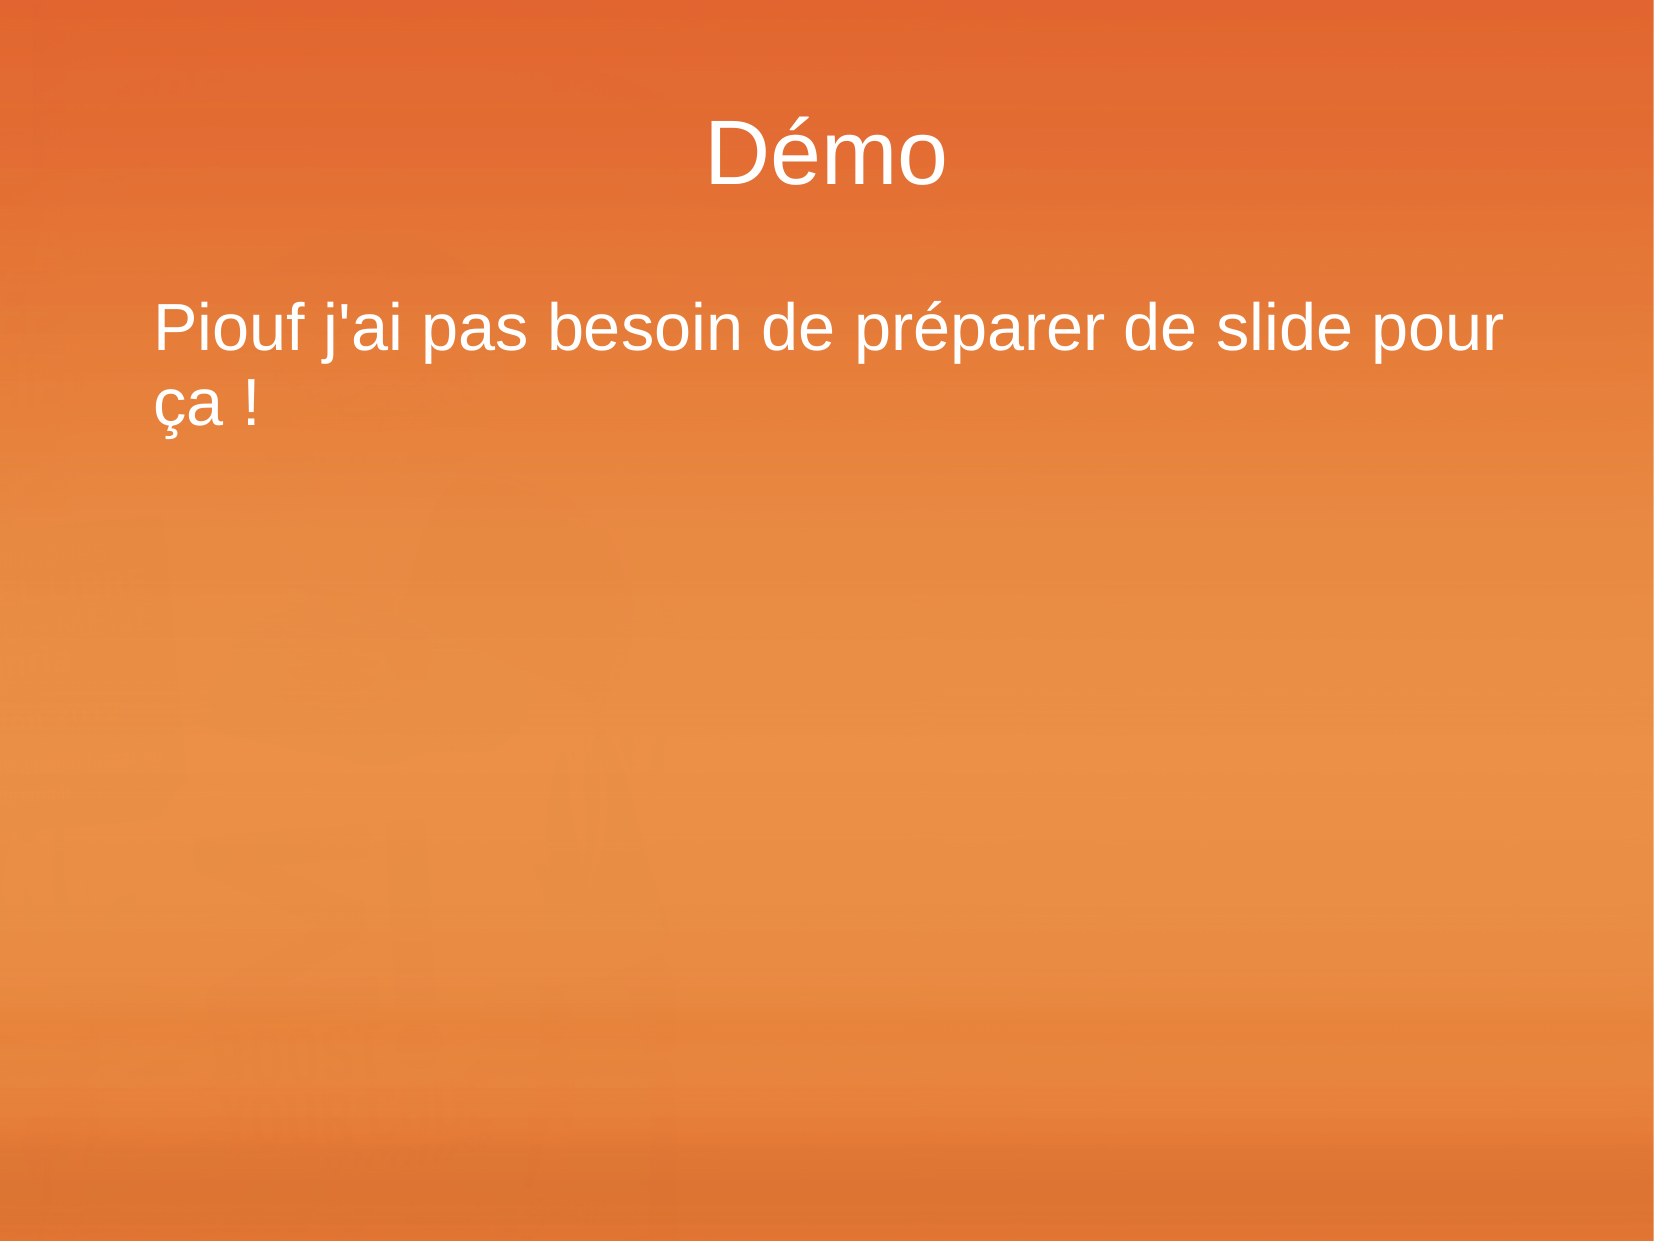

# Démo
Piouf j'ai pas besoin de préparer de slide pour ça !